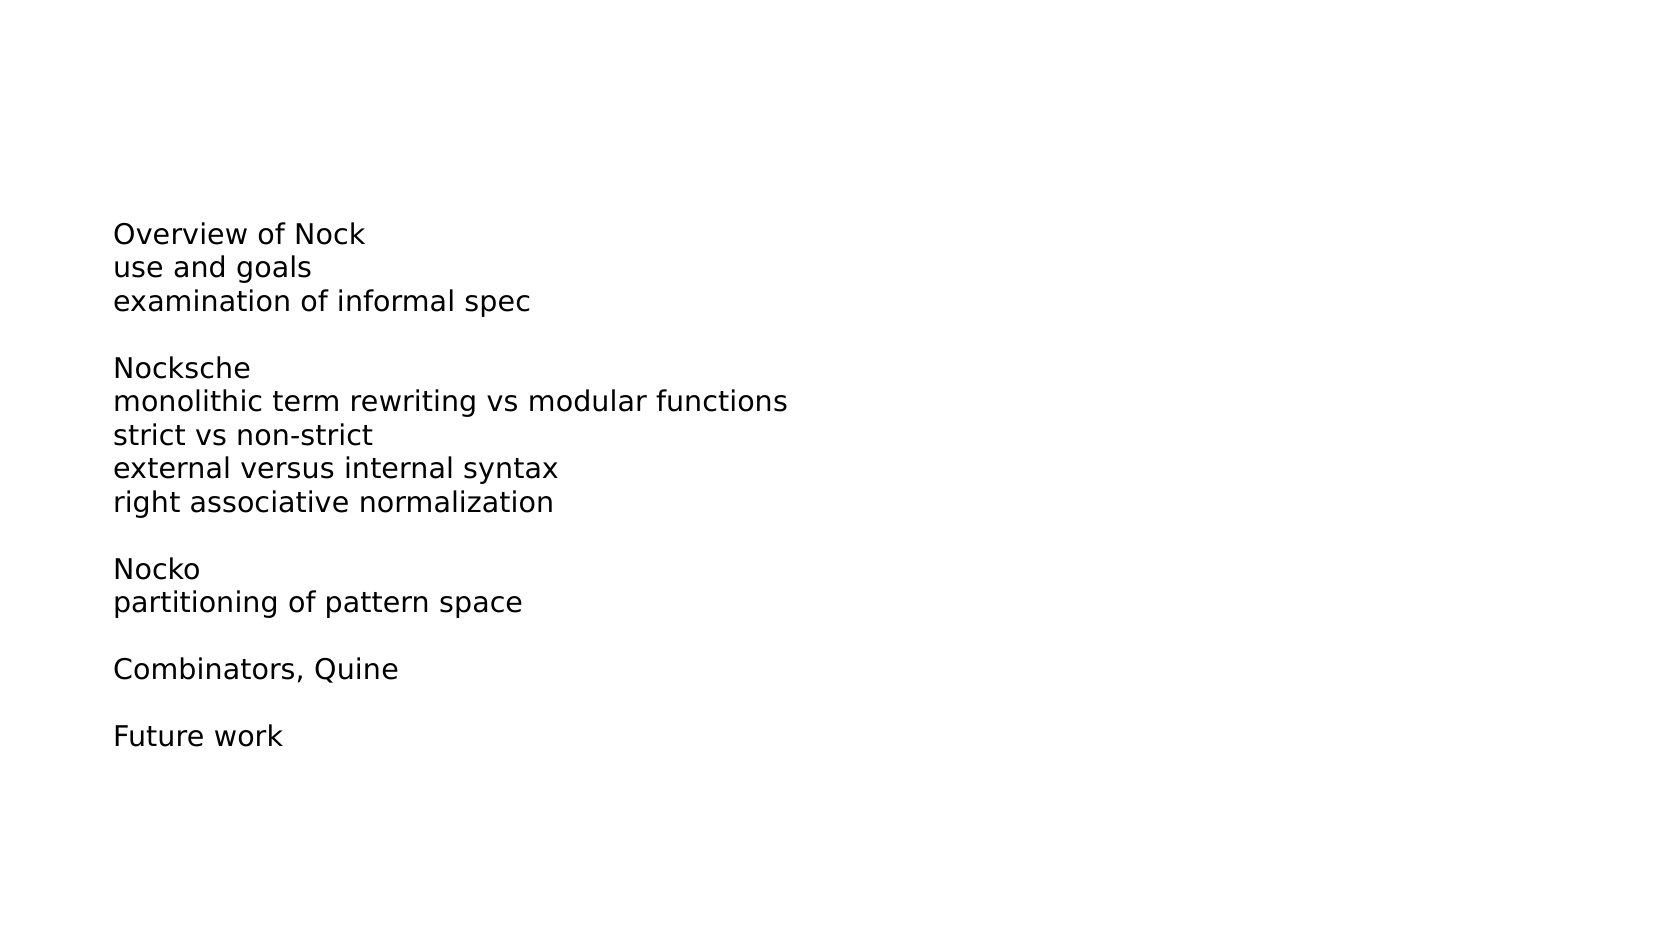

# Overview of Nock use and goals examination of informal spec Nocksche monolithic term rewriting vs modular functions strict vs non-strict external versus internal syntax right associative normalization Nocko partitioning of pattern space Combinators, Quine Future work